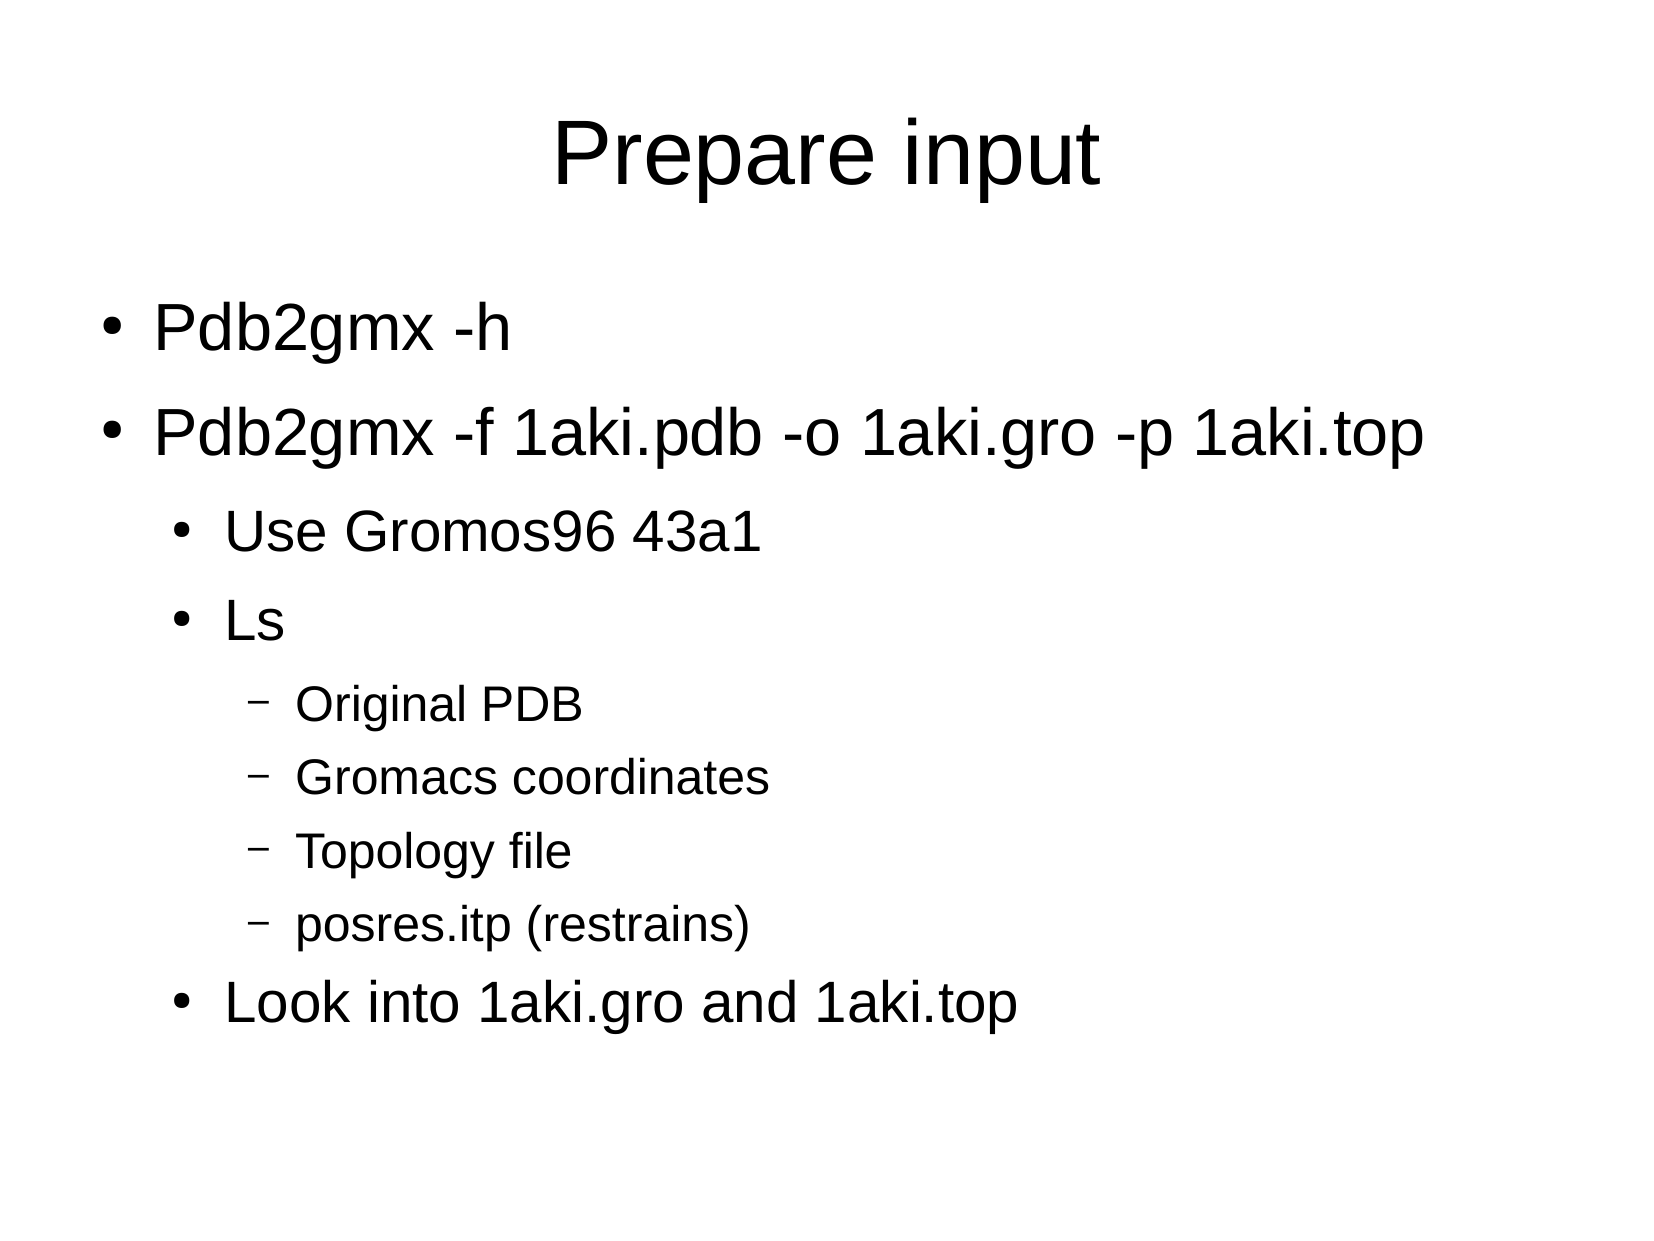

# Prepare input
Pdb2gmx -h
Pdb2gmx -f 1aki.pdb -o 1aki.gro -p 1aki.top
Use Gromos96 43a1
Ls
Original PDB
Gromacs coordinates
Topology file
posres.itp (restrains)
Look into 1aki.gro and 1aki.top